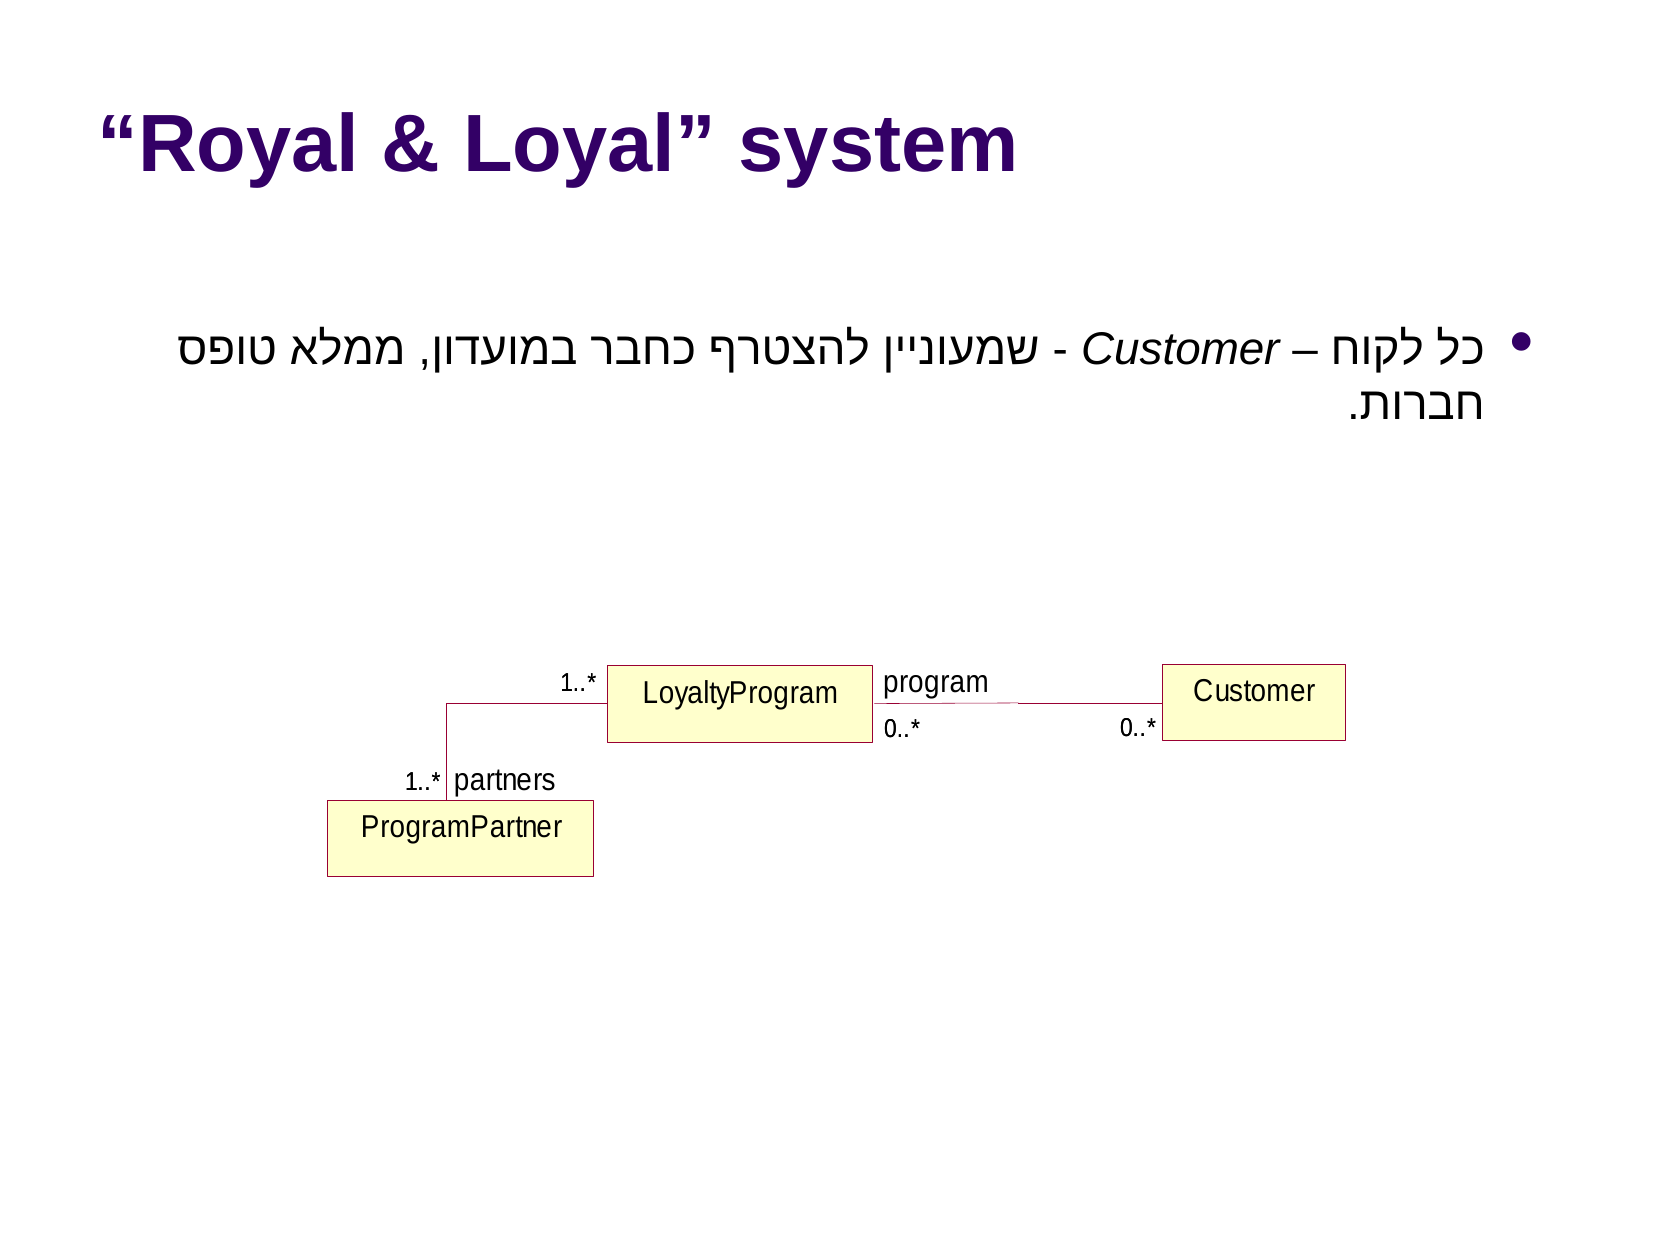

# “Royal & Loyal” system
כל לקוח – Customer - שמעוניין להצטרף כחבר במועדון, ממלא טופס חברות.